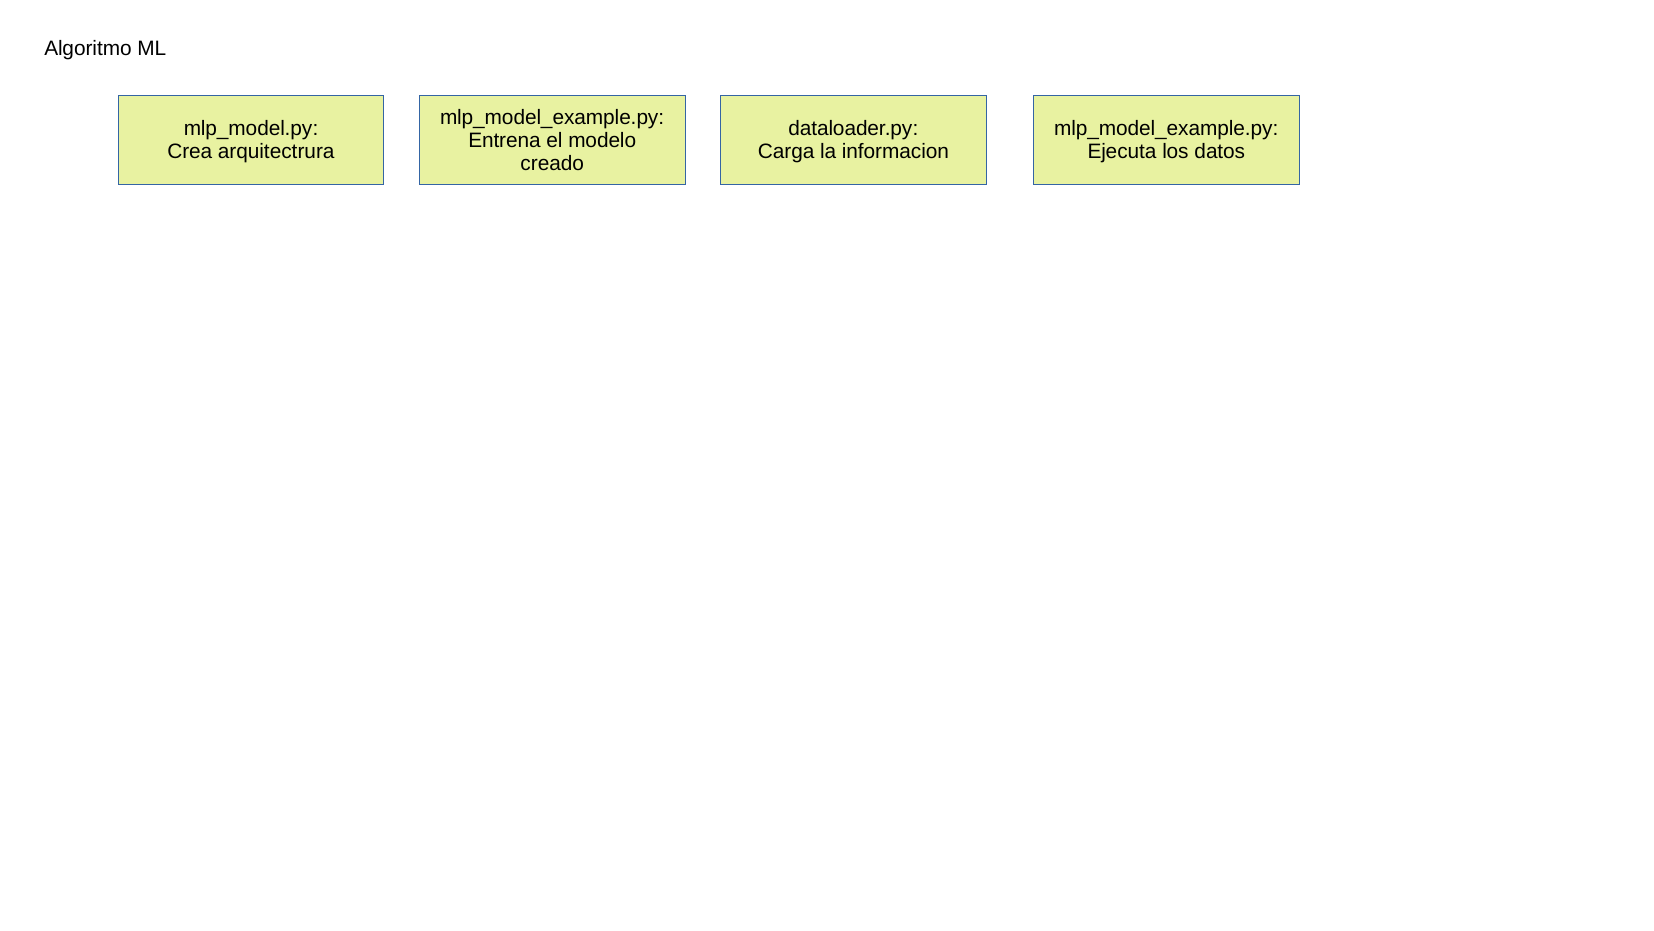

Algoritmo ML
mlp_model.py:
Crea arquitectrura
mlp_model_example.py:
Entrena el modelo creado
dataloader.py:
Carga la informacion
mlp_model_example.py:
Ejecuta los datos